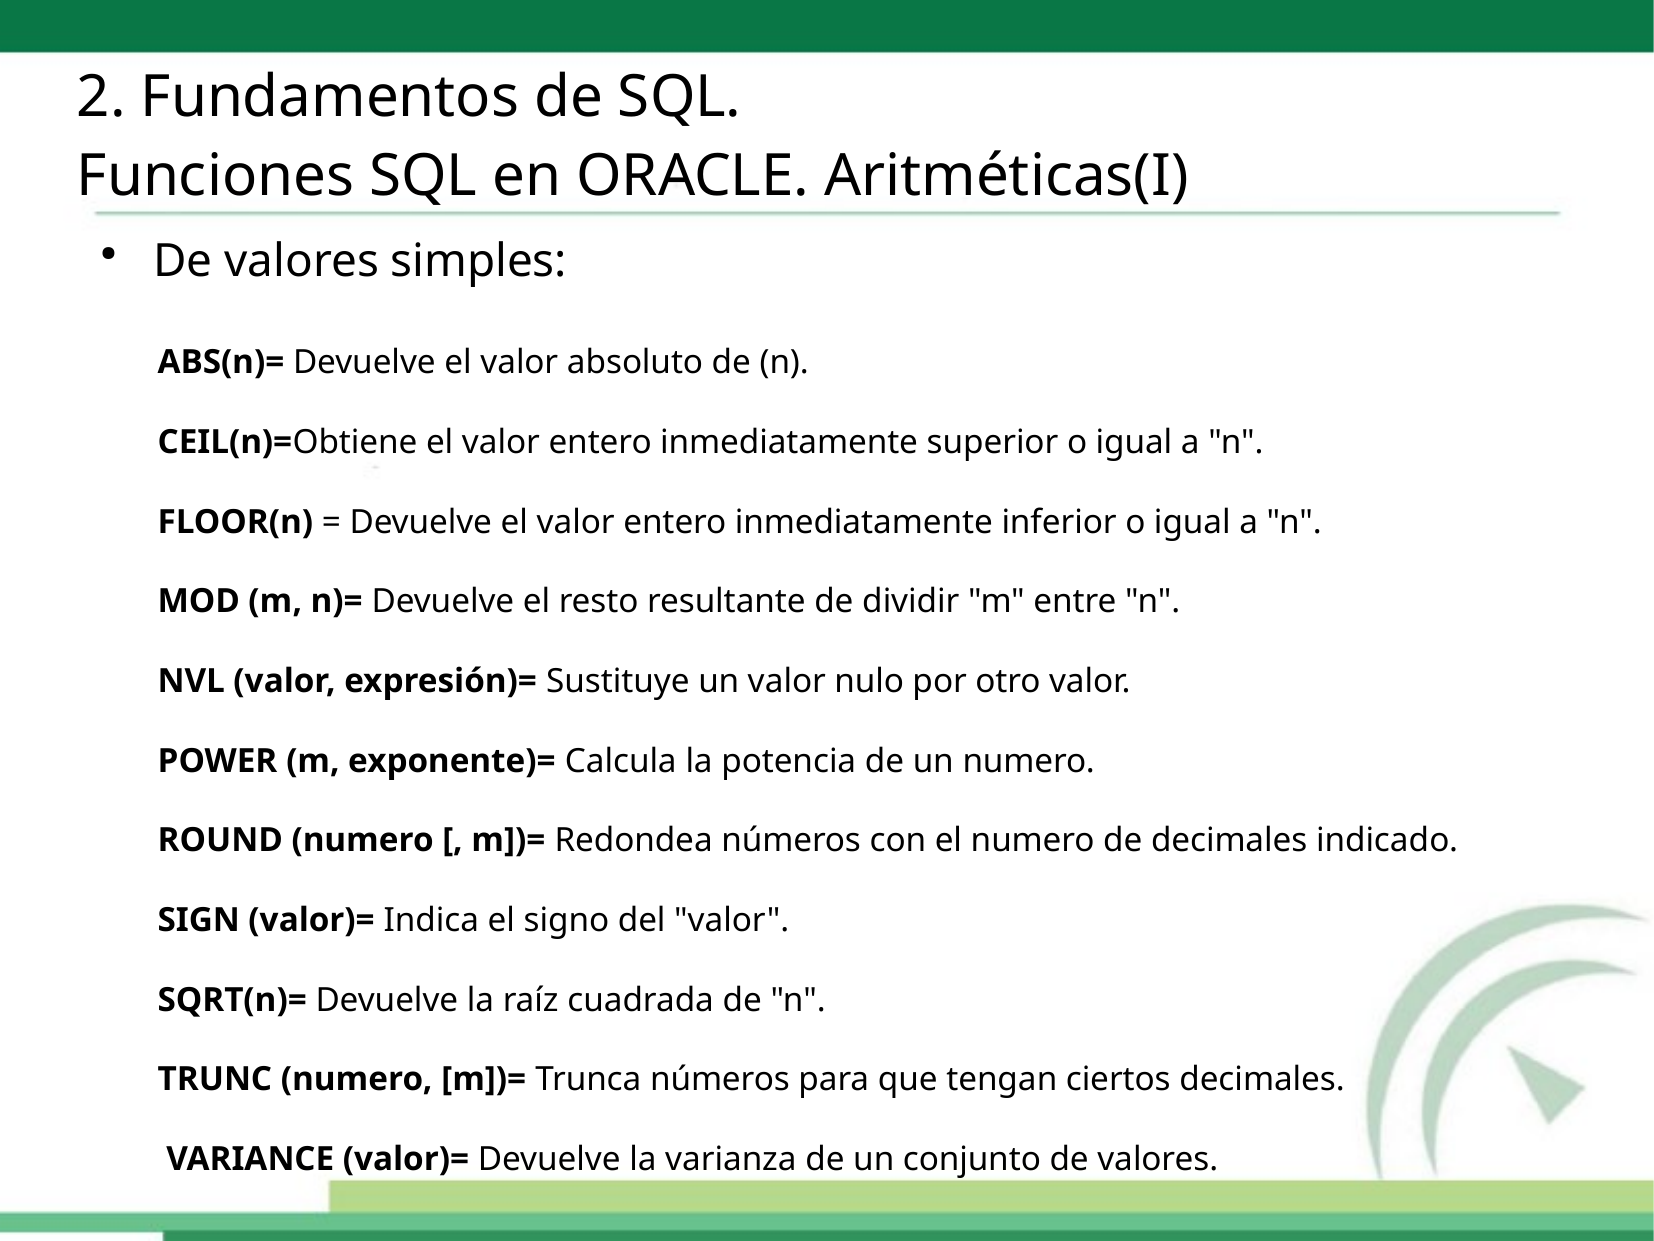

# 2. Fundamentos de SQL. Funciones SQL en ORACLE. Aritméticas(I)
De valores simples:
ABS(n)= Devuelve el valor absoluto de (n).
CEIL(n)=Obtiene el valor entero inmediatamente superior o igual a "n".
FLOOR(n) = Devuelve el valor entero inmediatamente inferior o igual a "n".
MOD (m, n)= Devuelve el resto resultante de dividir "m" entre "n".
NVL (valor, expresión)= Sustituye un valor nulo por otro valor.
POWER (m, exponente)= Calcula la potencia de un numero.
ROUND (numero [, m])= Redondea números con el numero de decimales indicado.
SIGN (valor)= Indica el signo del "valor".
SQRT(n)= Devuelve la raíz cuadrada de "n".
TRUNC (numero, [m])= Trunca números para que tengan ciertos decimales.
 VARIANCE (valor)= Devuelve la varianza de un conjunto de valores.